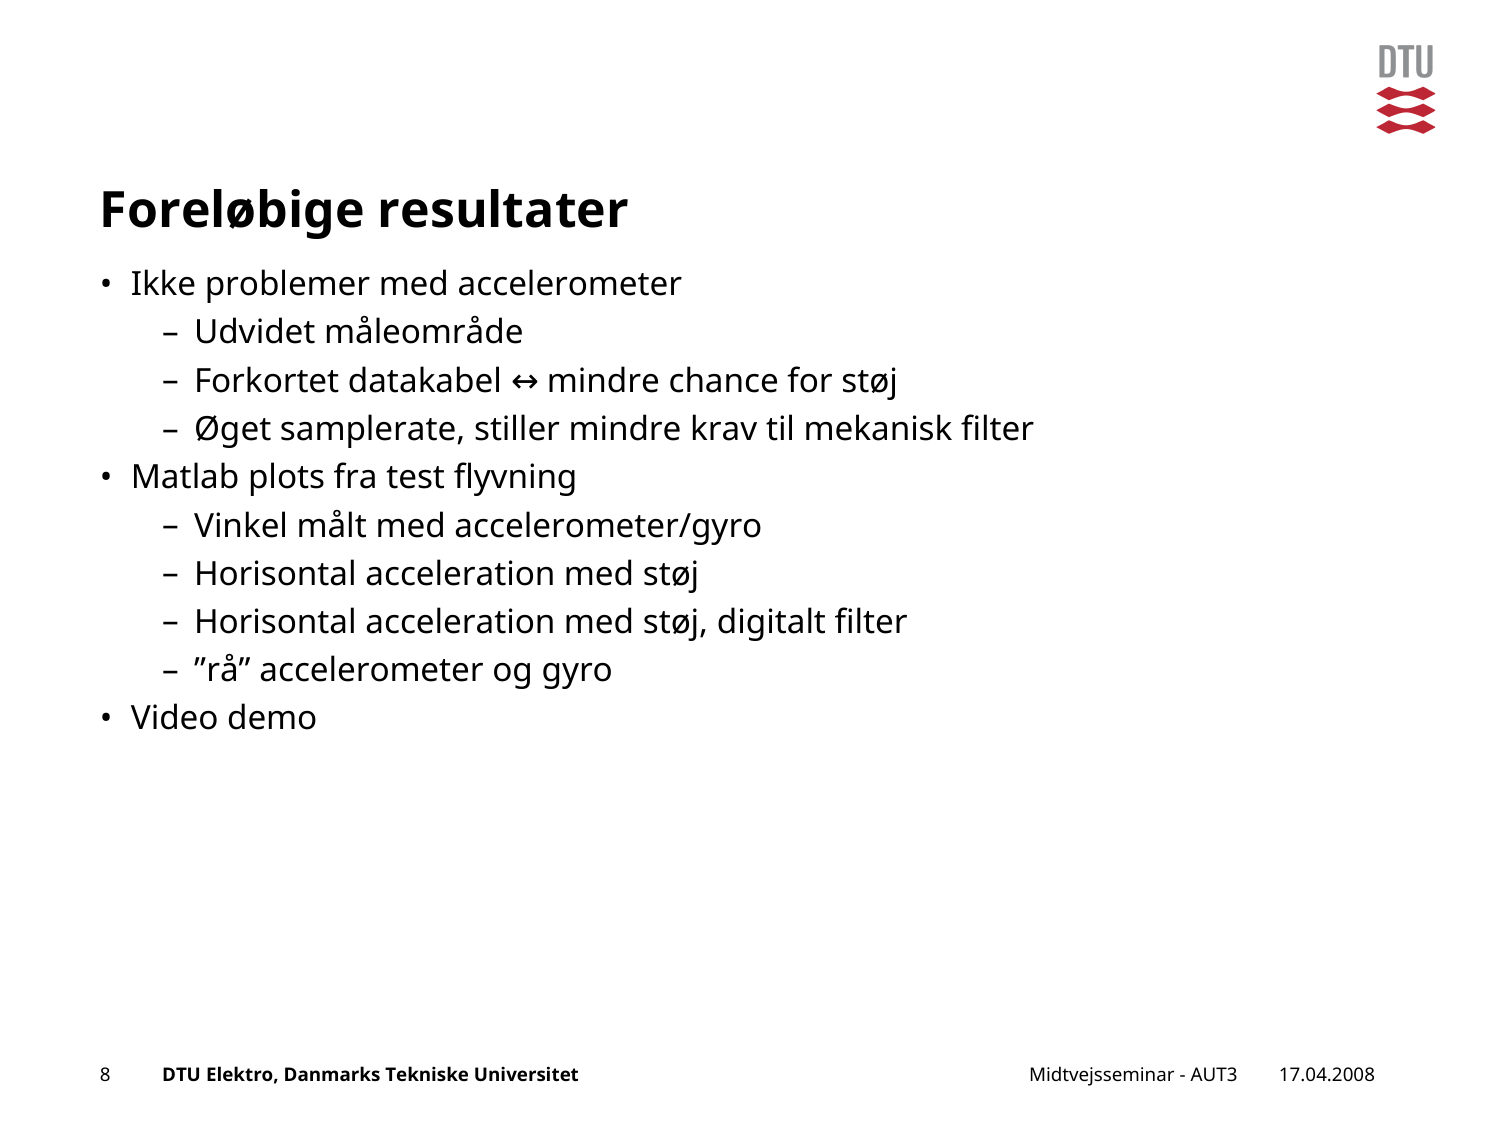

# Foreløbige resultater
Ikke problemer med accelerometer
Udvidet måleområde
Forkortet datakabel ↔ mindre chance for støj
Øget samplerate, stiller mindre krav til mekanisk filter
Matlab plots fra test flyvning
Vinkel målt med accelerometer/gyro
Horisontal acceleration med støj
Horisontal acceleration med støj, digitalt filter
”rå” accelerometer og gyro
Video demo